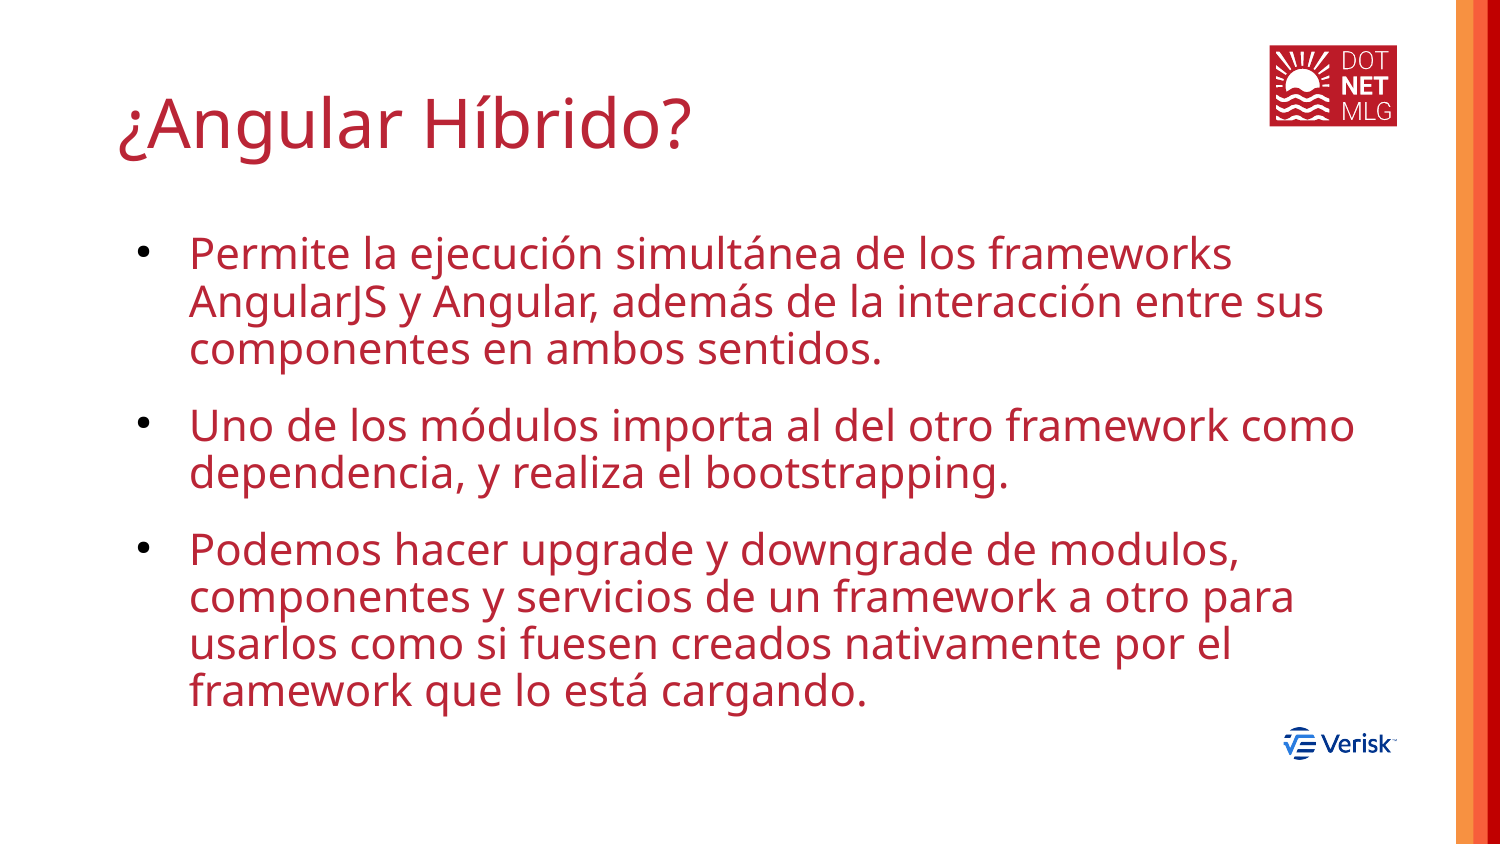

# ¿Angular Híbrido?
Permite la ejecución simultánea de los frameworks AngularJS y Angular, además de la interacción entre sus componentes en ambos sentidos.
Uno de los módulos importa al del otro framework como dependencia, y realiza el bootstrapping.
Podemos hacer upgrade y downgrade de modulos, componentes y servicios de un framework a otro para usarlos como si fuesen creados nativamente por el framework que lo está cargando.